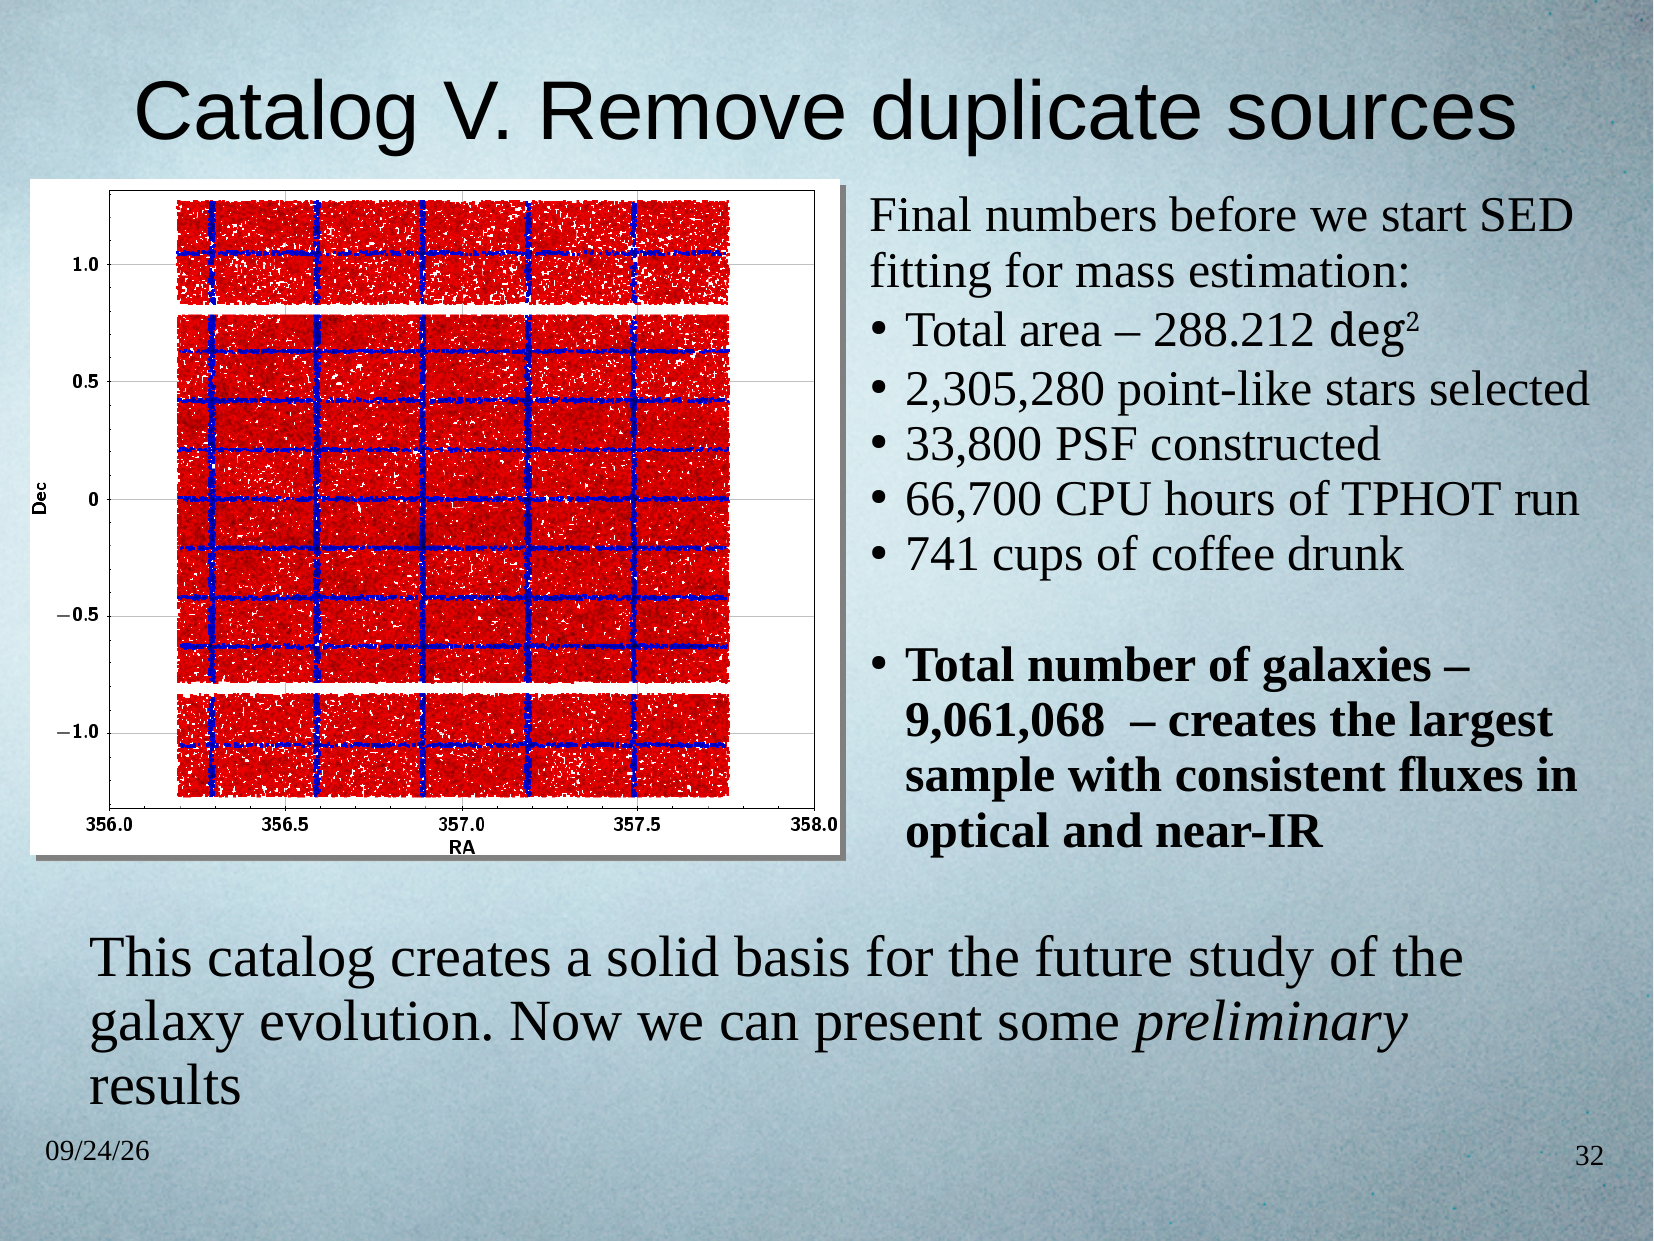

Catalog V. Remove duplicate sources
Final numbers before we start SED fitting for mass estimation:
Total area – 288.212 deg2
2,305,280 point-like stars selected
33,800 PSF constructed
66,700 CPU hours of TPHOT run
741 cups of coffee drunk
Total number of galaxies – 9,061,068 – creates the largest sample with consistent fluxes in optical and near-IR
This catalog creates a solid basis for the future study of the galaxy evolution. Now we can present some preliminary results
32